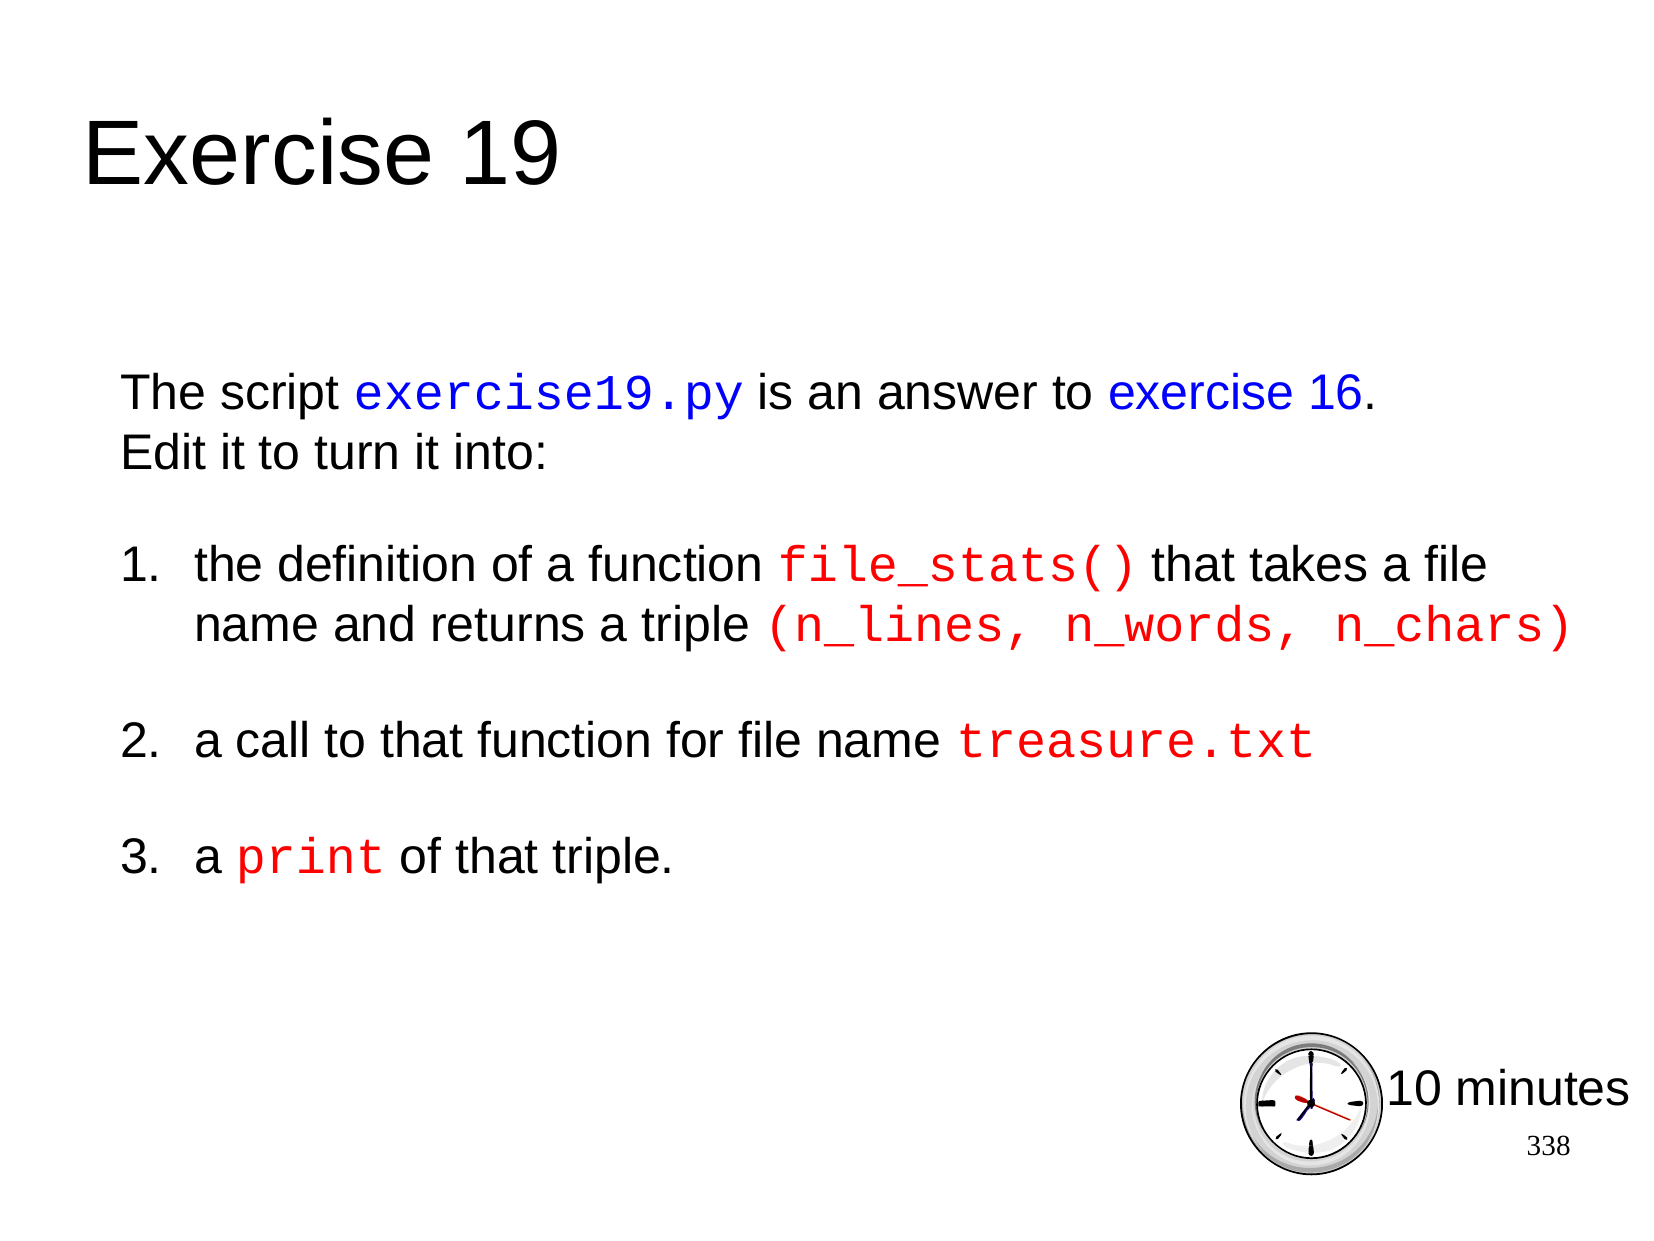

# Exercise 19
The script exercise19.py is an answer to exercise 16.
Edit it to turn it into:
1.	the definition of a function file_stats() that takes a file
	name and returns a triple (n_lines, n_words, n_chars)
2.	a call to that function for file name treasure.txt
3.	a print of that triple.
10 minutes
338